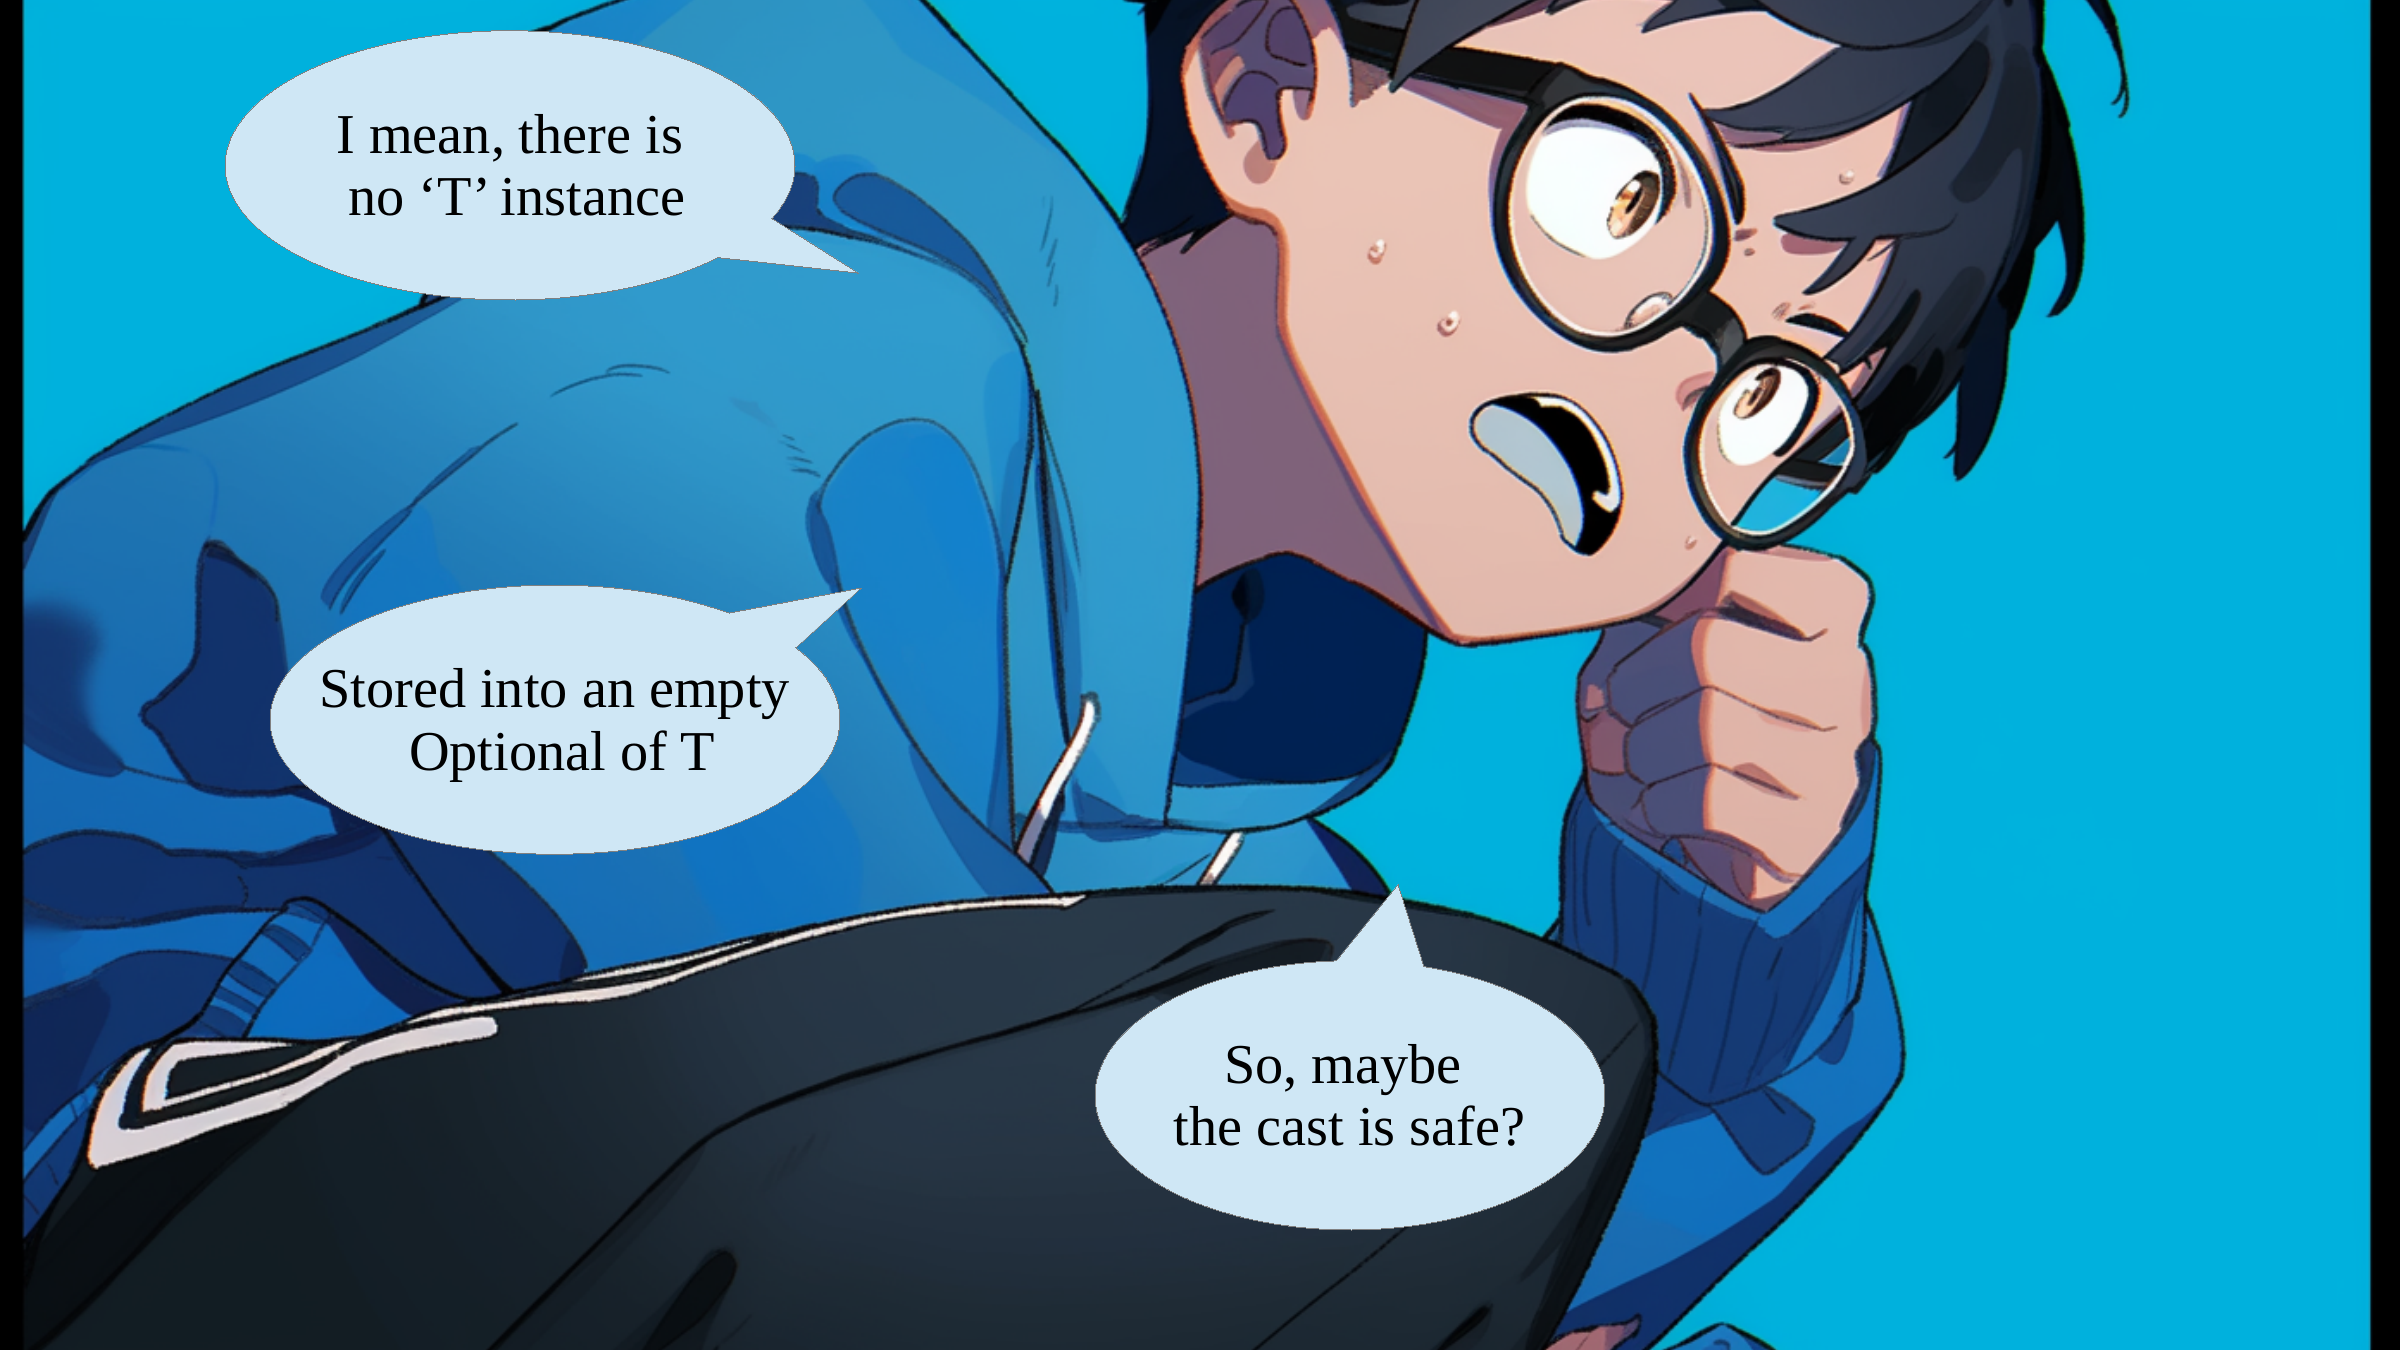

I mean, there is
 no ‘T’ instance
Stored into an empty
 Optional of T
So, maybe
the cast is safe?